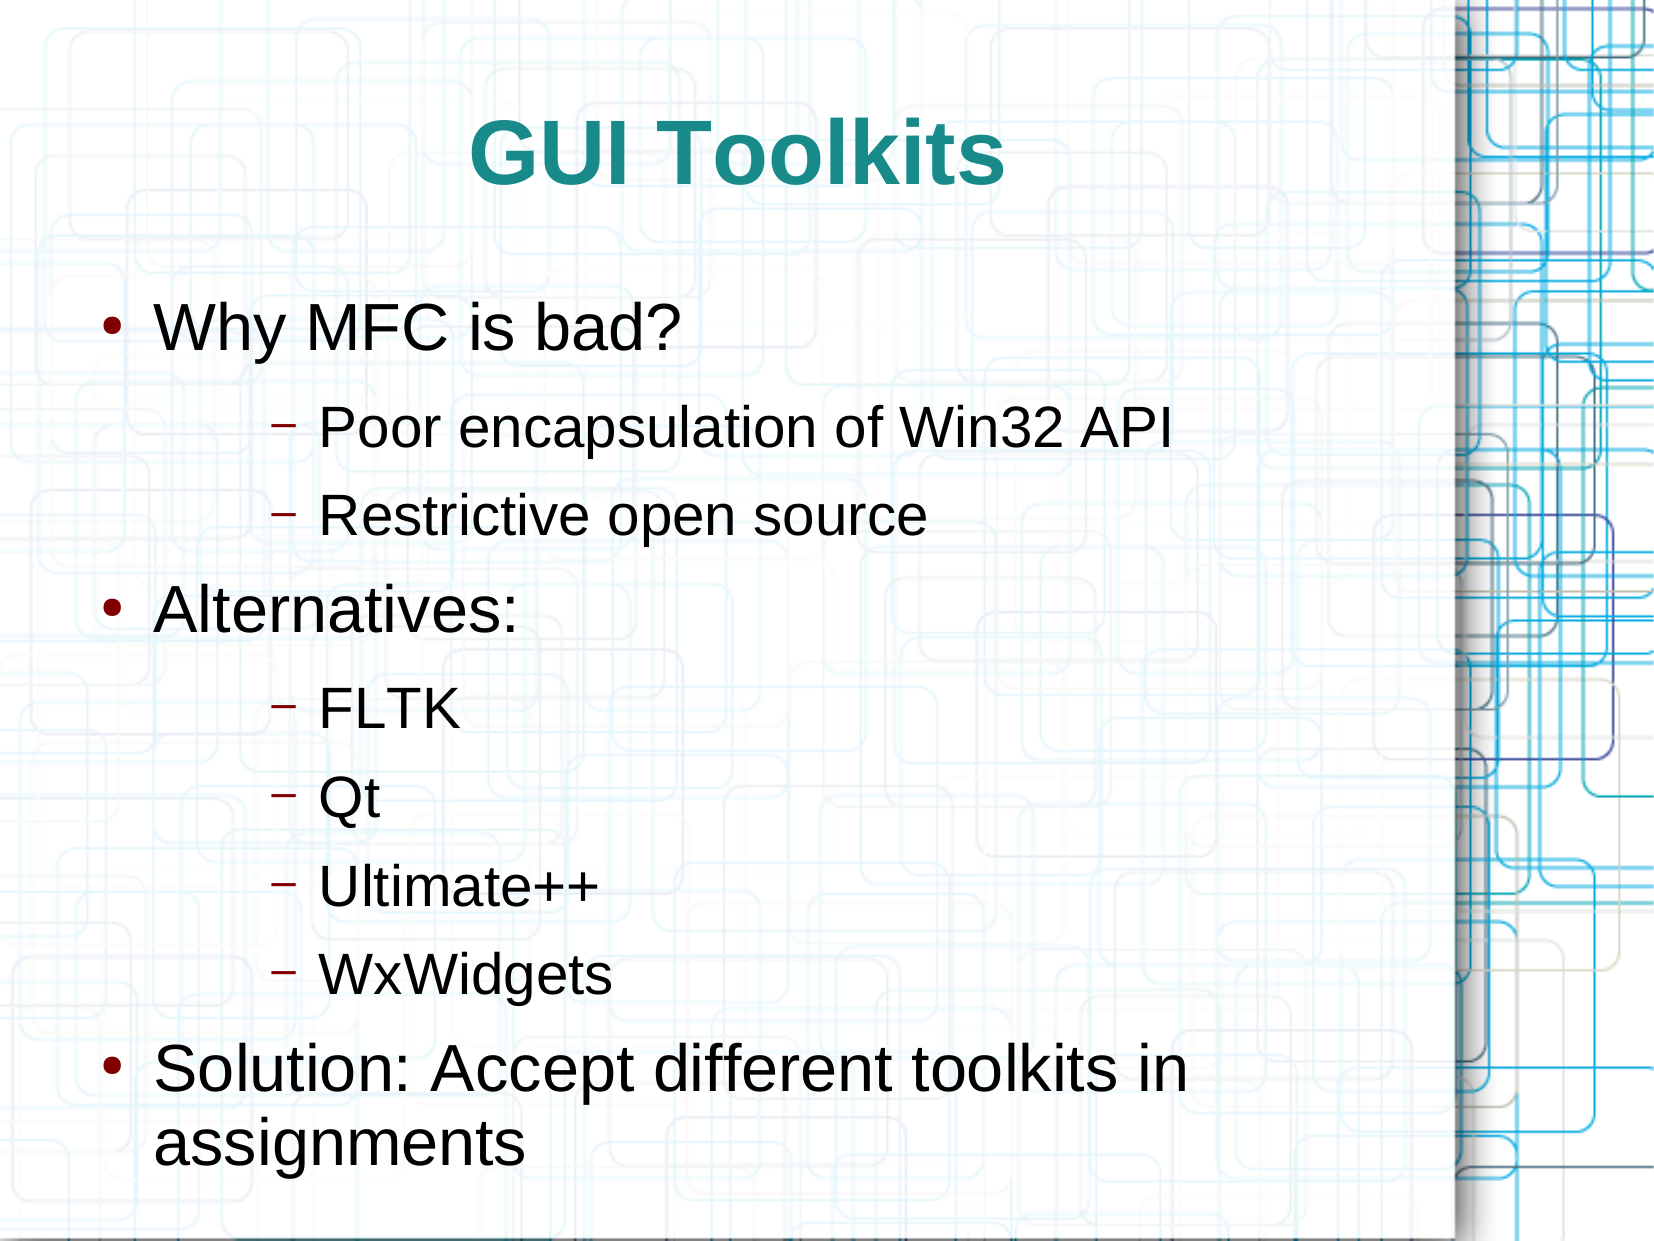

# GUI Toolkits
Why MFC is bad?
Poor encapsulation of Win32 API
Restrictive open source
Alternatives:
FLTK
Qt
Ultimate++
WxWidgets
Solution: Accept different toolkits in assignments